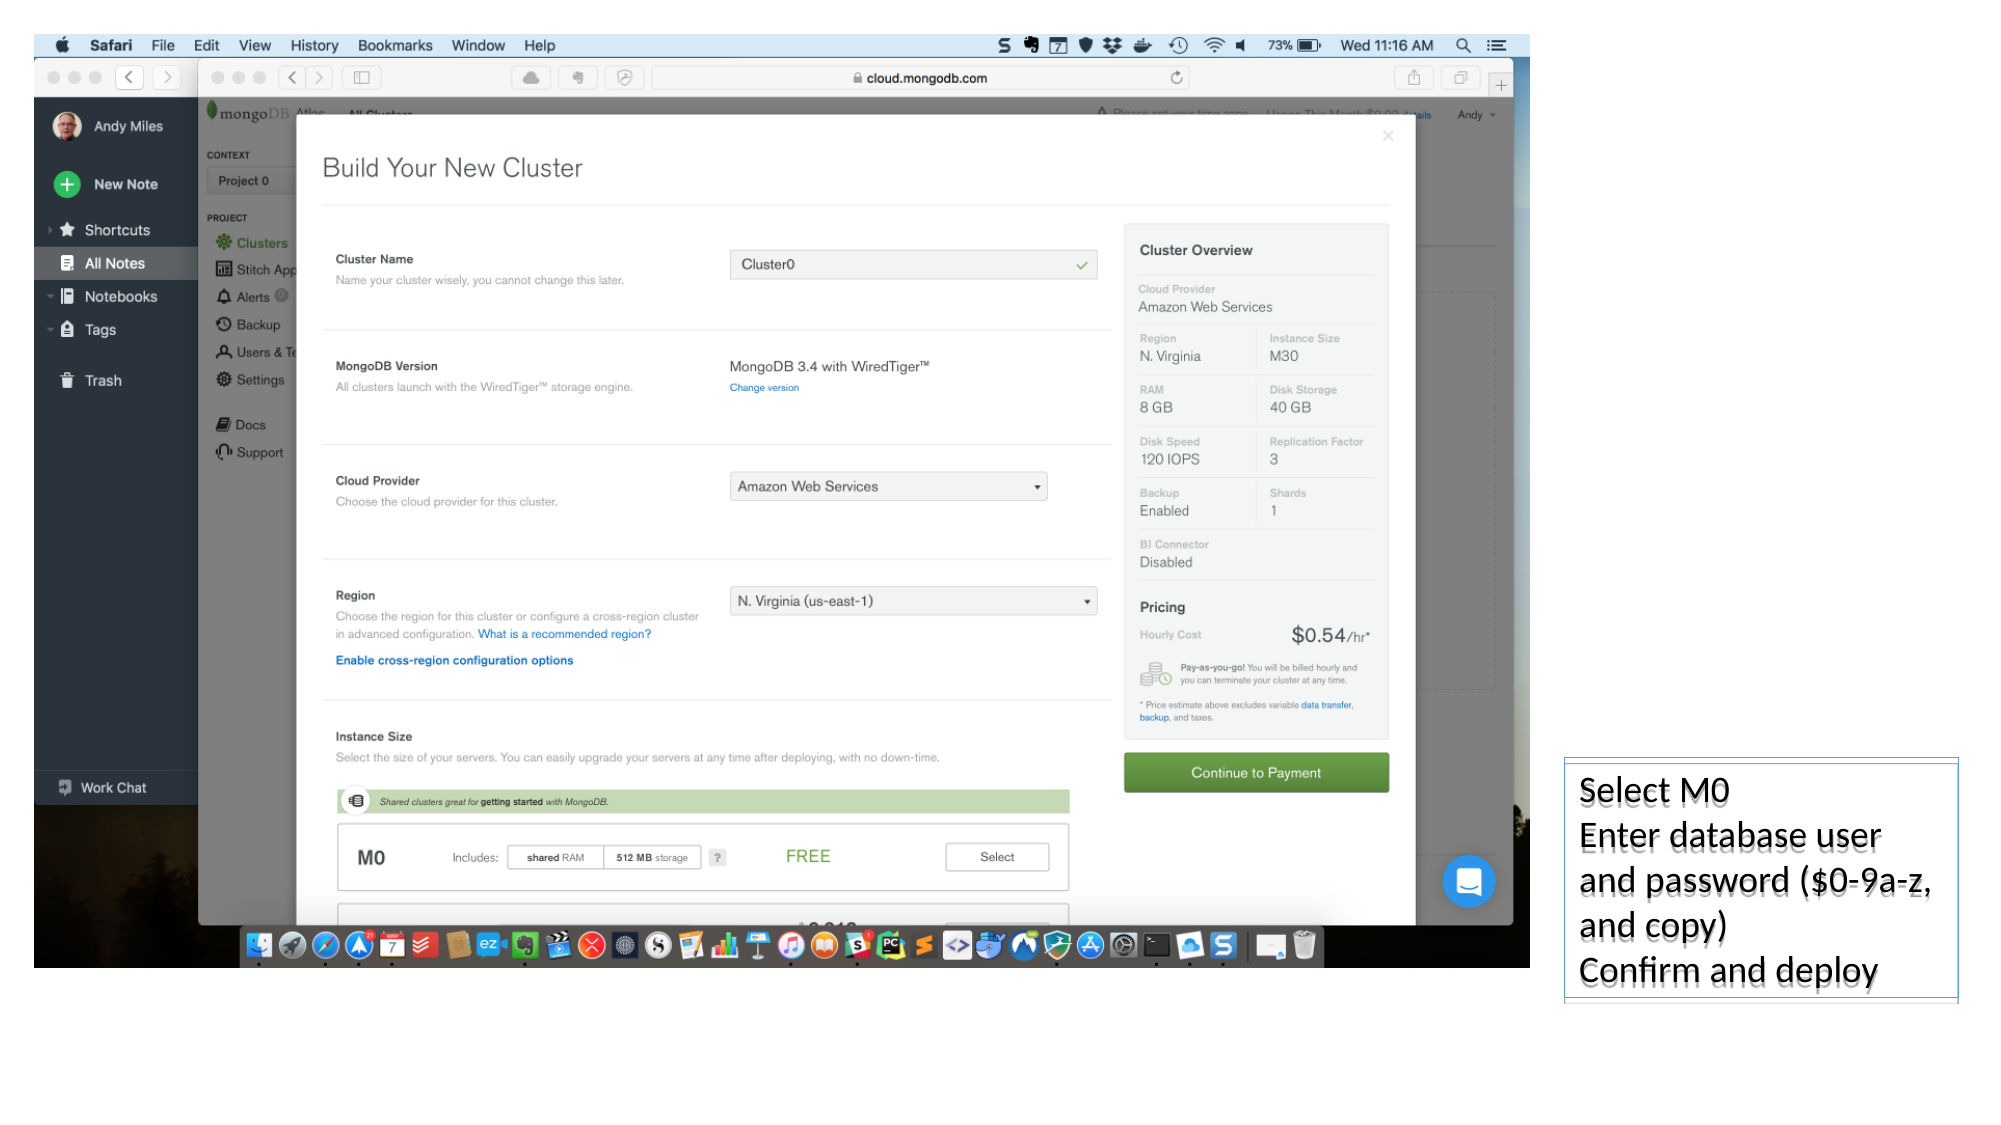

Select M0
Enter database user and password ($0-9a-z, and copy)
Confirm and deploy